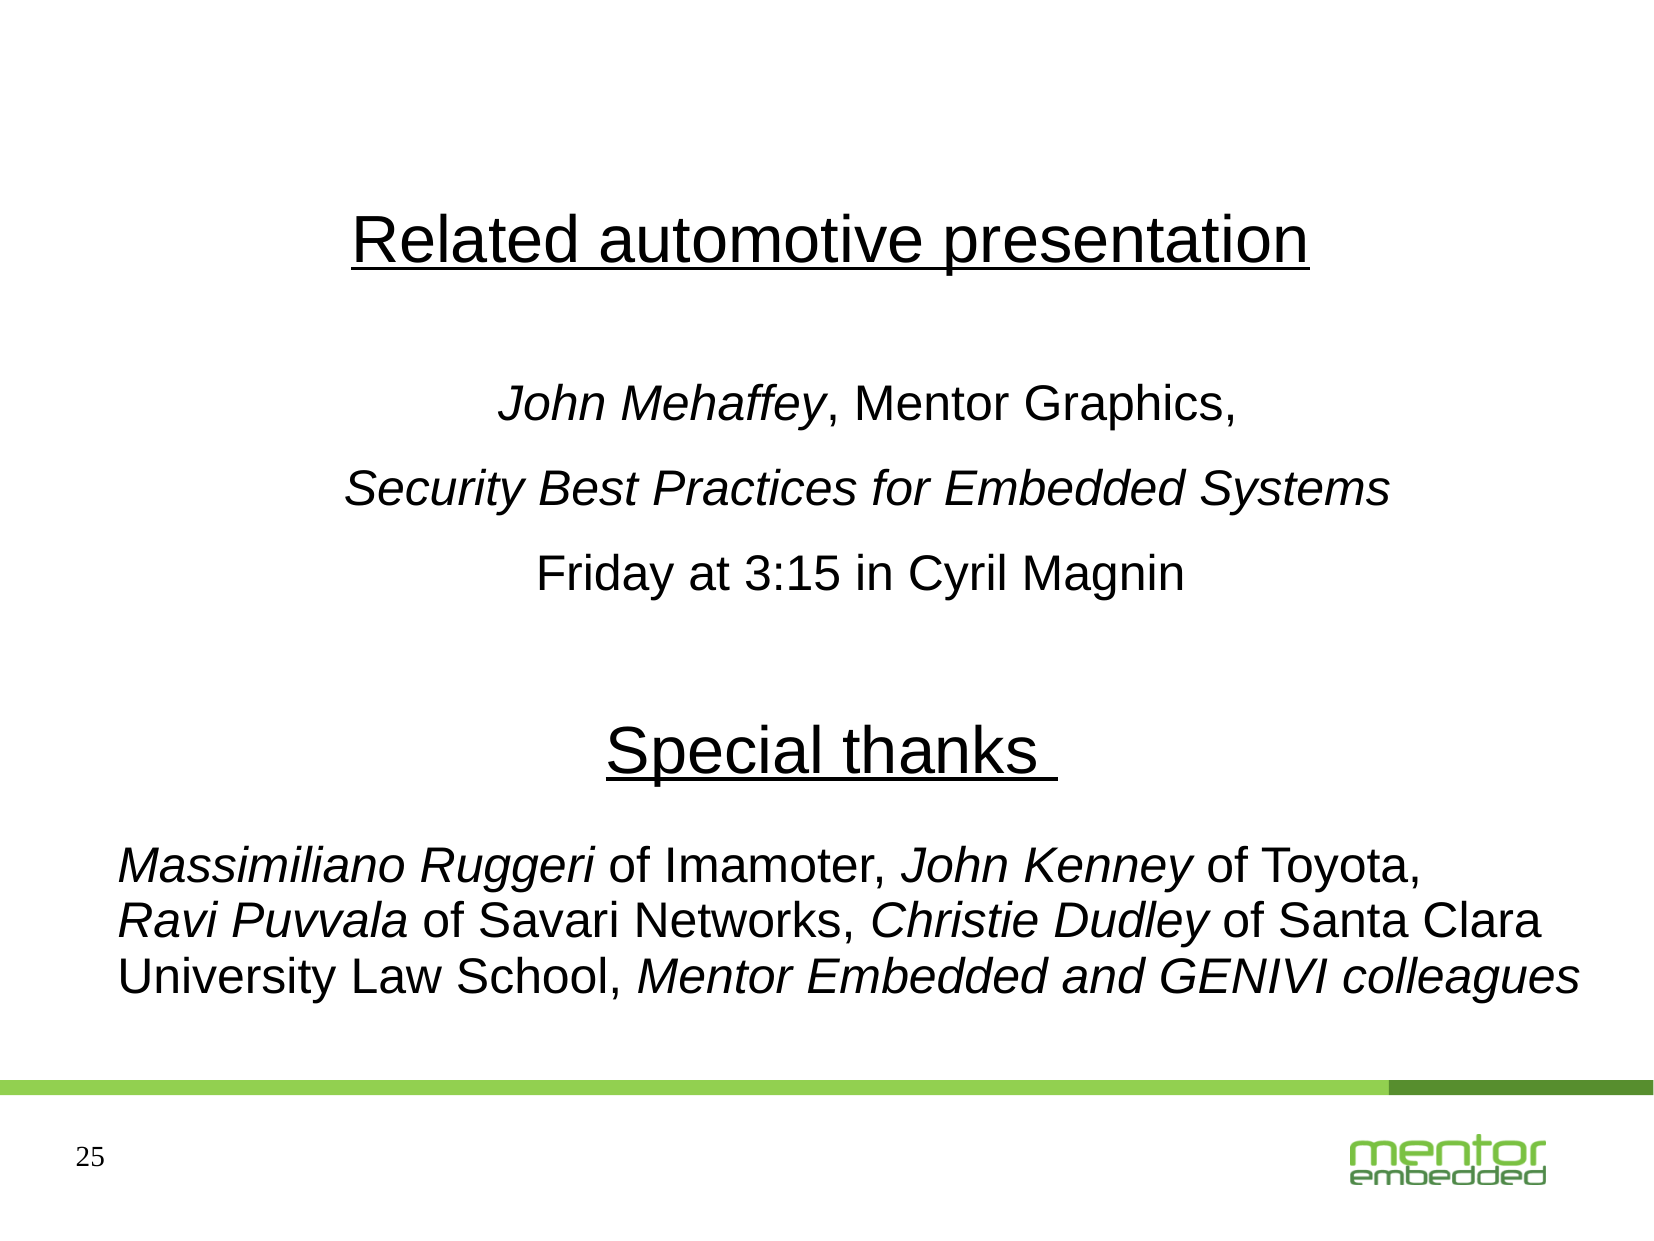

#
Related automotive presentation
John Mehaffey, Mentor Graphics,
Security Best Practices for Embedded Systems
Friday at 3:15 in Cyril Magnin
Special thanks
Massimiliano Ruggeri of Imamoter, John Kenney of Toyota,
Ravi Puvvala of Savari Networks, Christie Dudley of Santa Clara
University Law School, Mentor Embedded and GENIVI colleagues
25